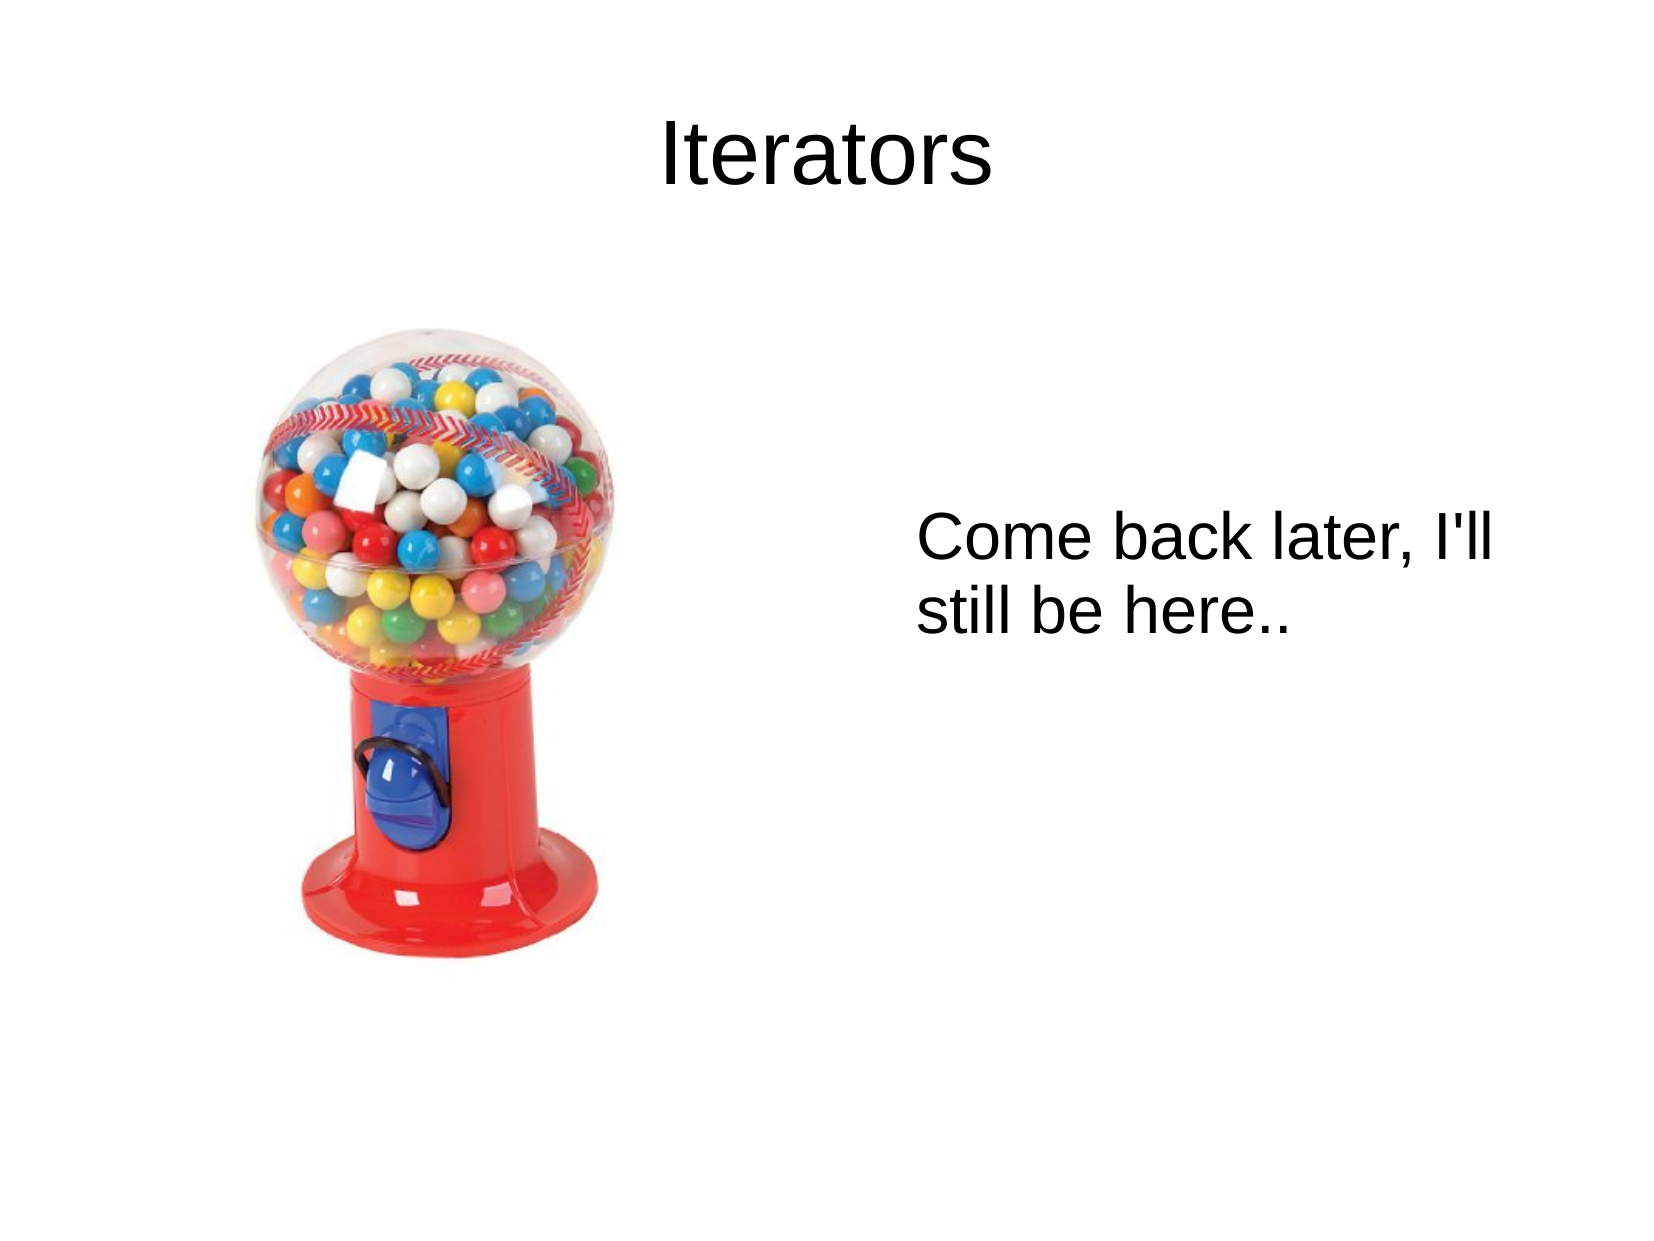

# Iterators
Come back later, I'll still be here..